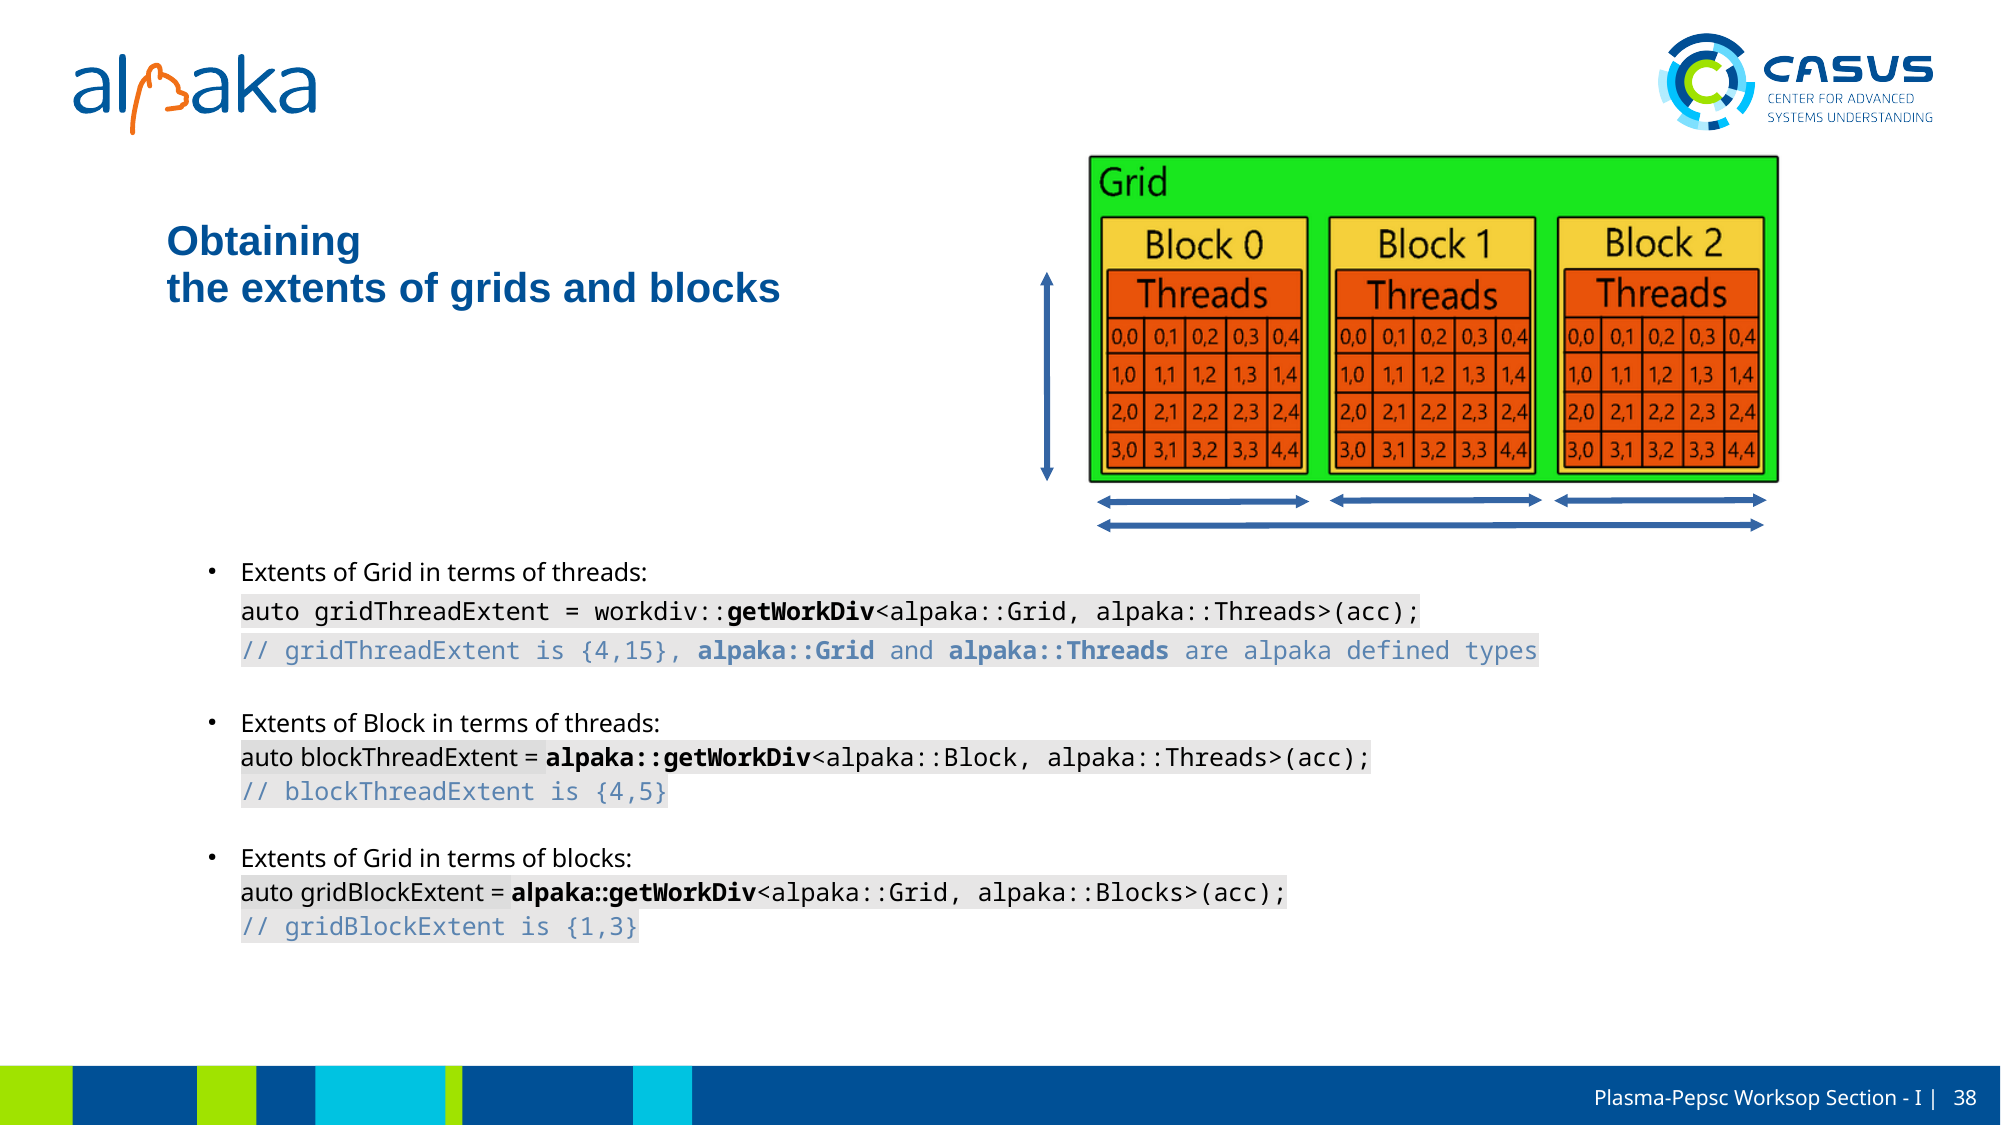

Obtaining
the extents of grids and blocks
# Extents of Grid in terms of threads:
auto gridThreadExtent = workdiv::getWorkDiv<alpaka::Grid, alpaka::Threads>(acc);
// gridThreadExtent is {4,15}, alpaka::Grid and alpaka::Threads are alpaka defined types
Extents of Block in terms of threads:
auto blockThreadExtent = alpaka::getWorkDiv<alpaka::Block, alpaka::Threads>(acc);
// blockThreadExtent is {4,5}
Extents of Grid in terms of blocks:
auto gridBlockExtent = alpaka::getWorkDiv<alpaka::Grid, alpaka::Blocks>(acc);
// gridBlockExtent is {1,3}
Plasma-Pepsc Worksop Section - I
38